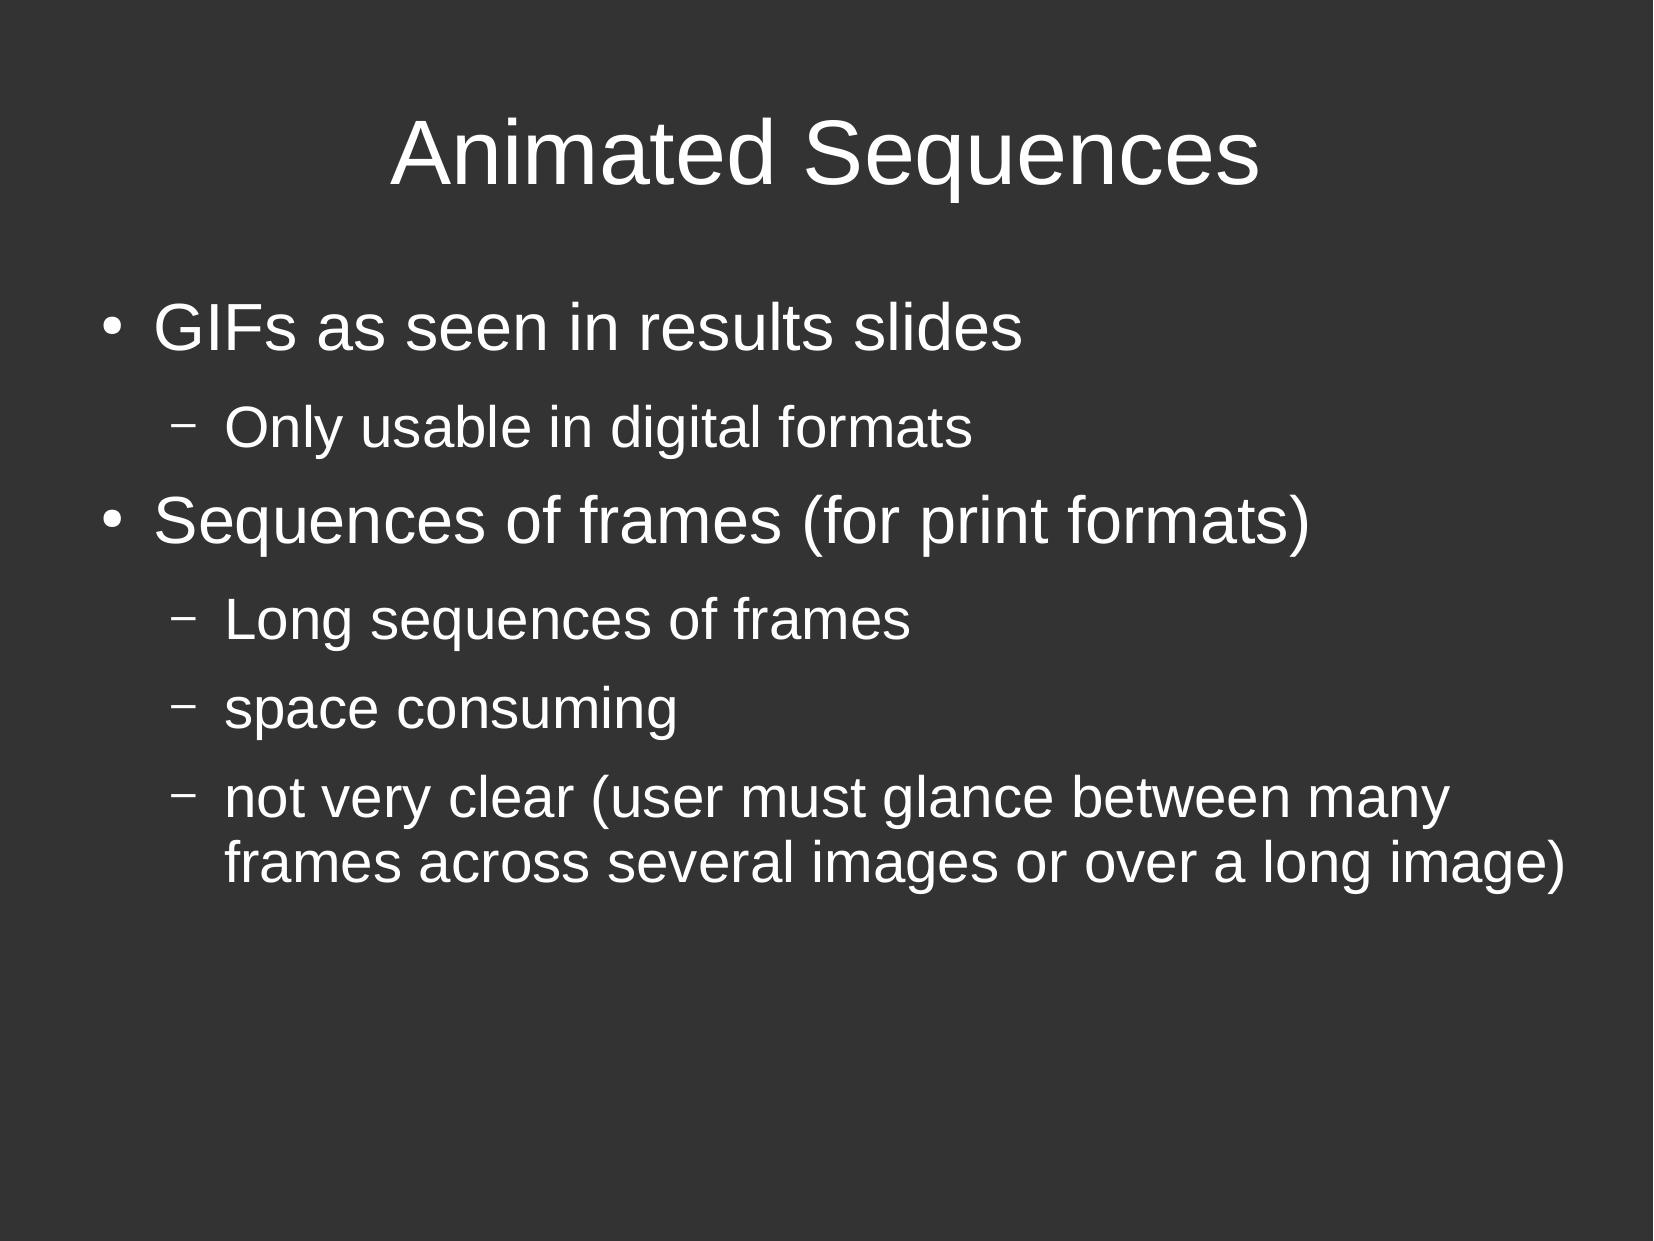

# Animated Sequences
GIFs as seen in results slides
Only usable in digital formats
Sequences of frames (for print formats)
Long sequences of frames
space consuming
not very clear (user must glance between many frames across several images or over a long image)